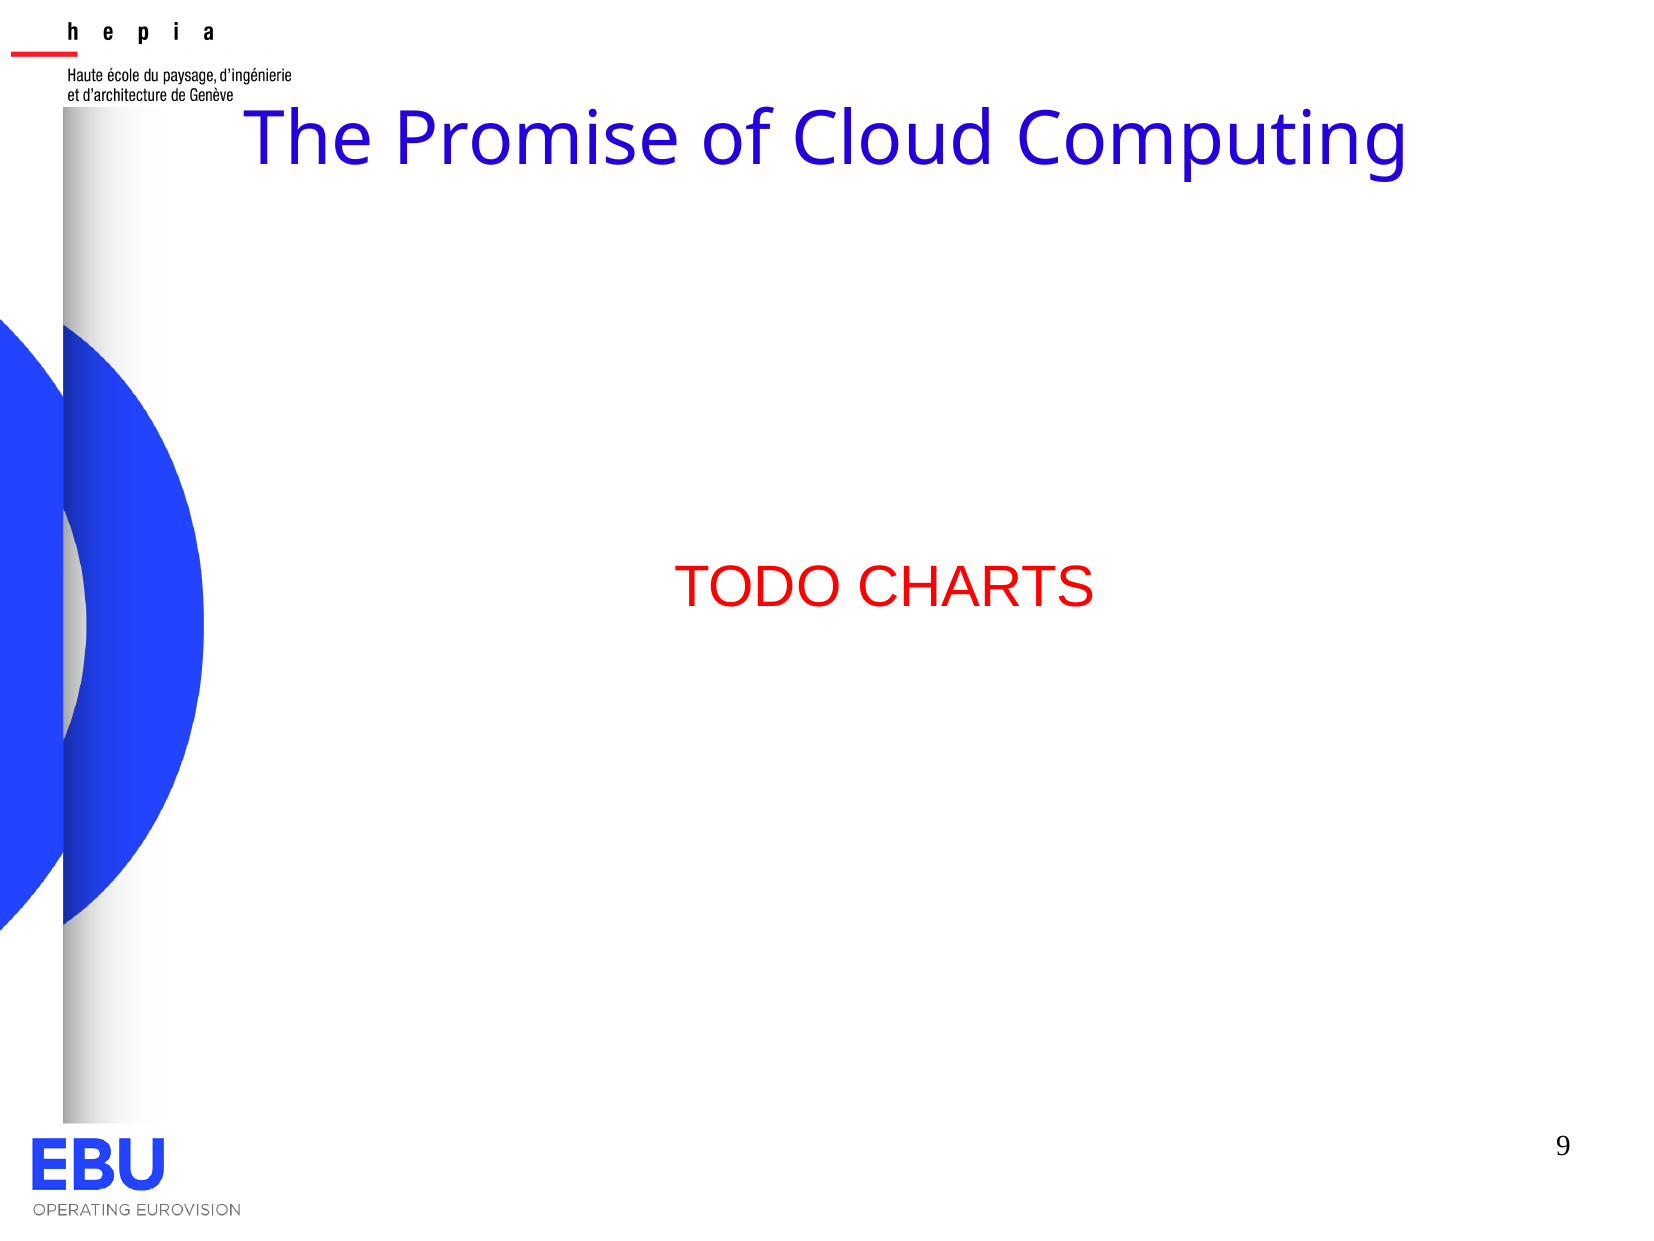

# The Promise of Cloud Computing
TODO CHARTS
9